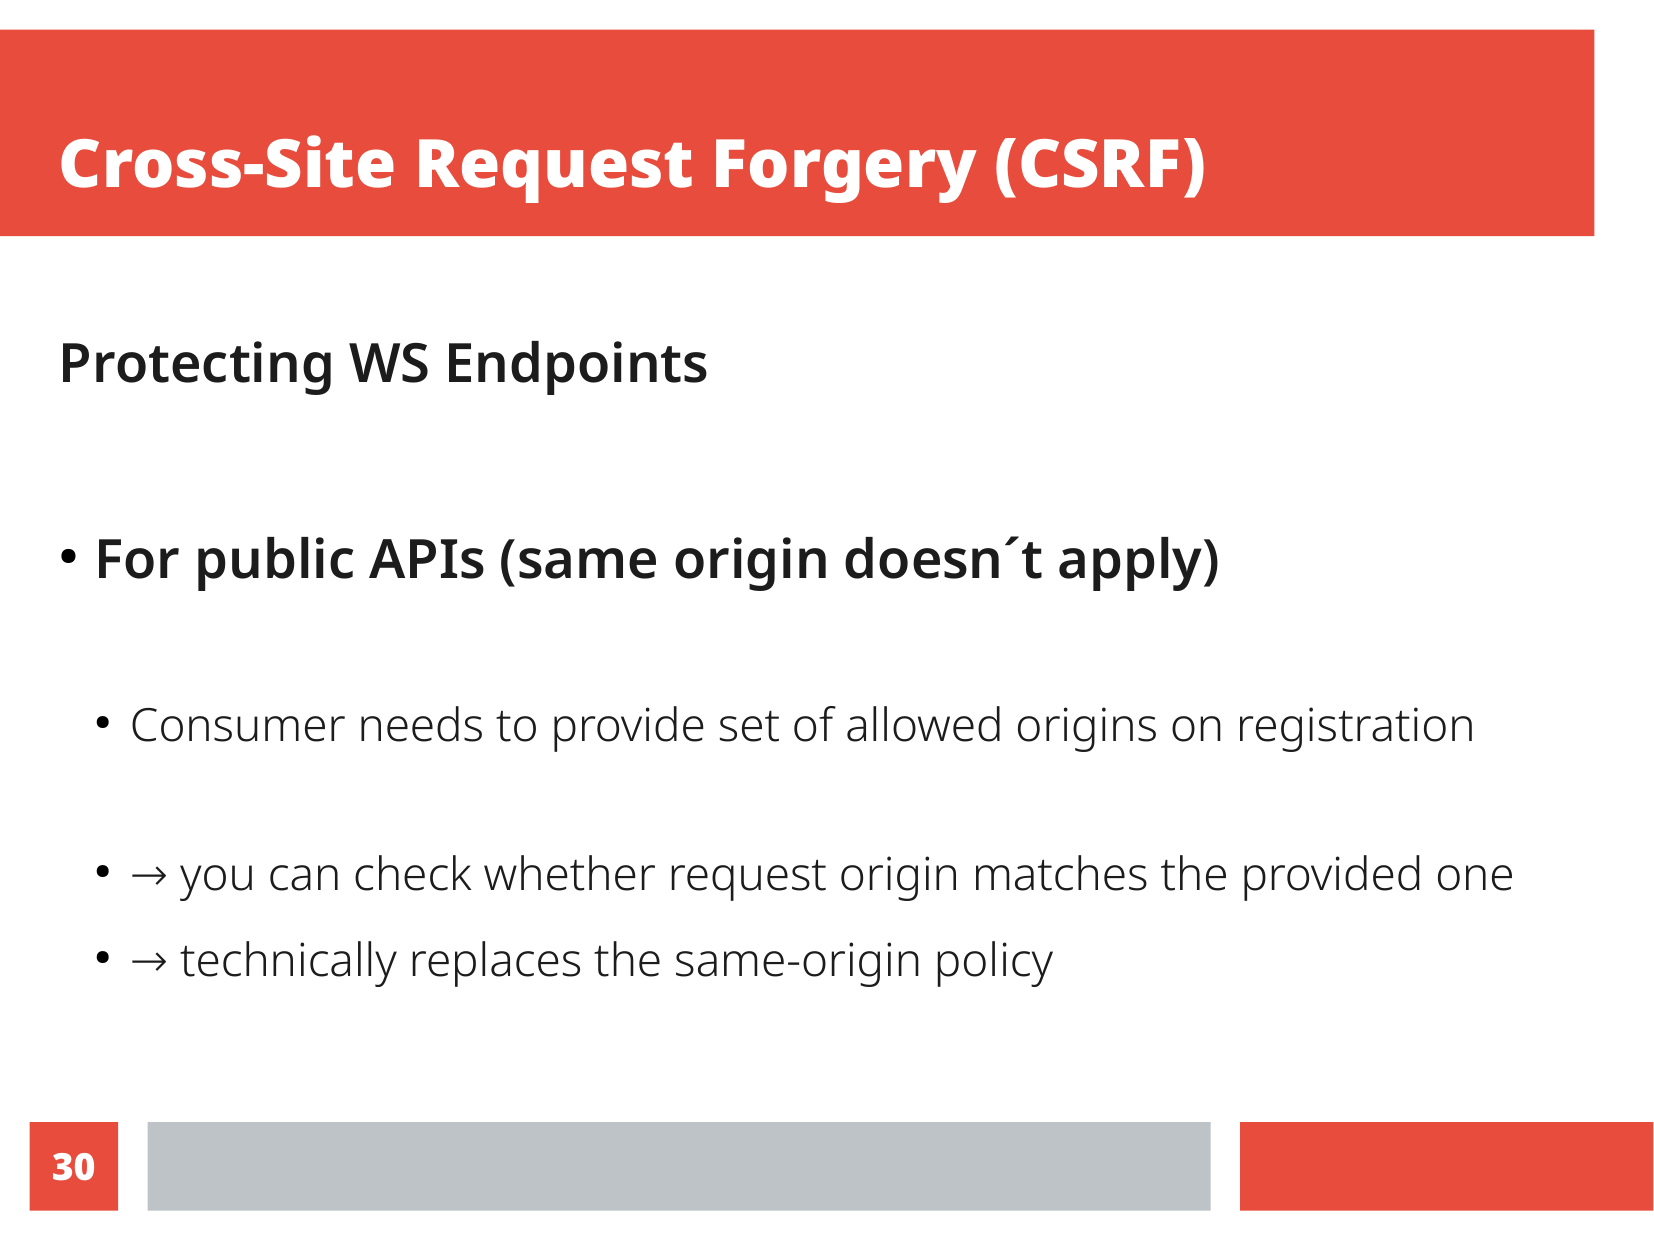

# Cross-Site Request Forgery (CSRF)
Protecting WS Endpoints
For public APIs (same origin doesn´t apply)
Consumer needs to provide set of allowed origins on registration
→ you can check whether request origin matches the provided one
→ technically replaces the same-origin policy
30